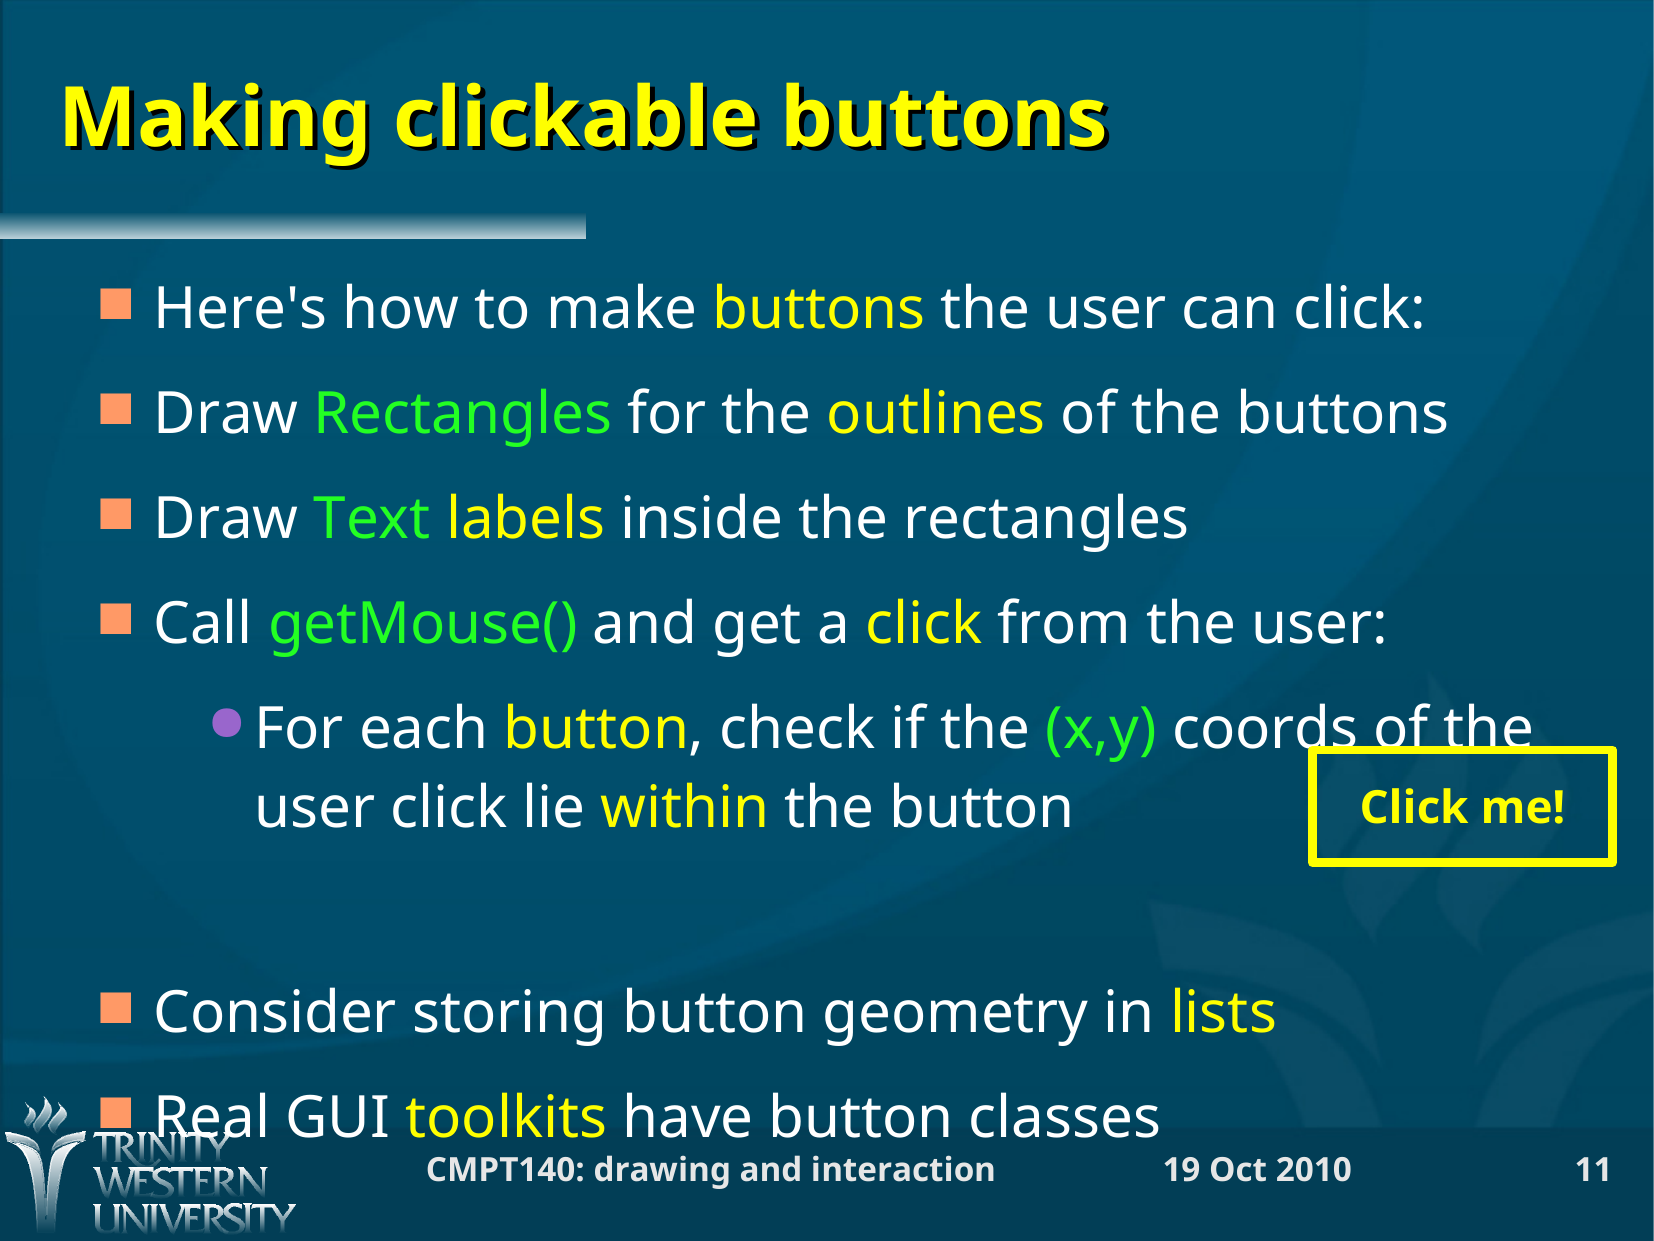

# Making clickable buttons
Here's how to make buttons the user can click:
Draw Rectangles for the outlines of the buttons
Draw Text labels inside the rectangles
Call getMouse() and get a click from the user:
For each button, check if the (x,y) coords of the user click lie within the button
Consider storing button geometry in lists
Real GUI toolkits have button classes
Click me!
CMPT140: drawing and interaction
19 Oct 2010
11